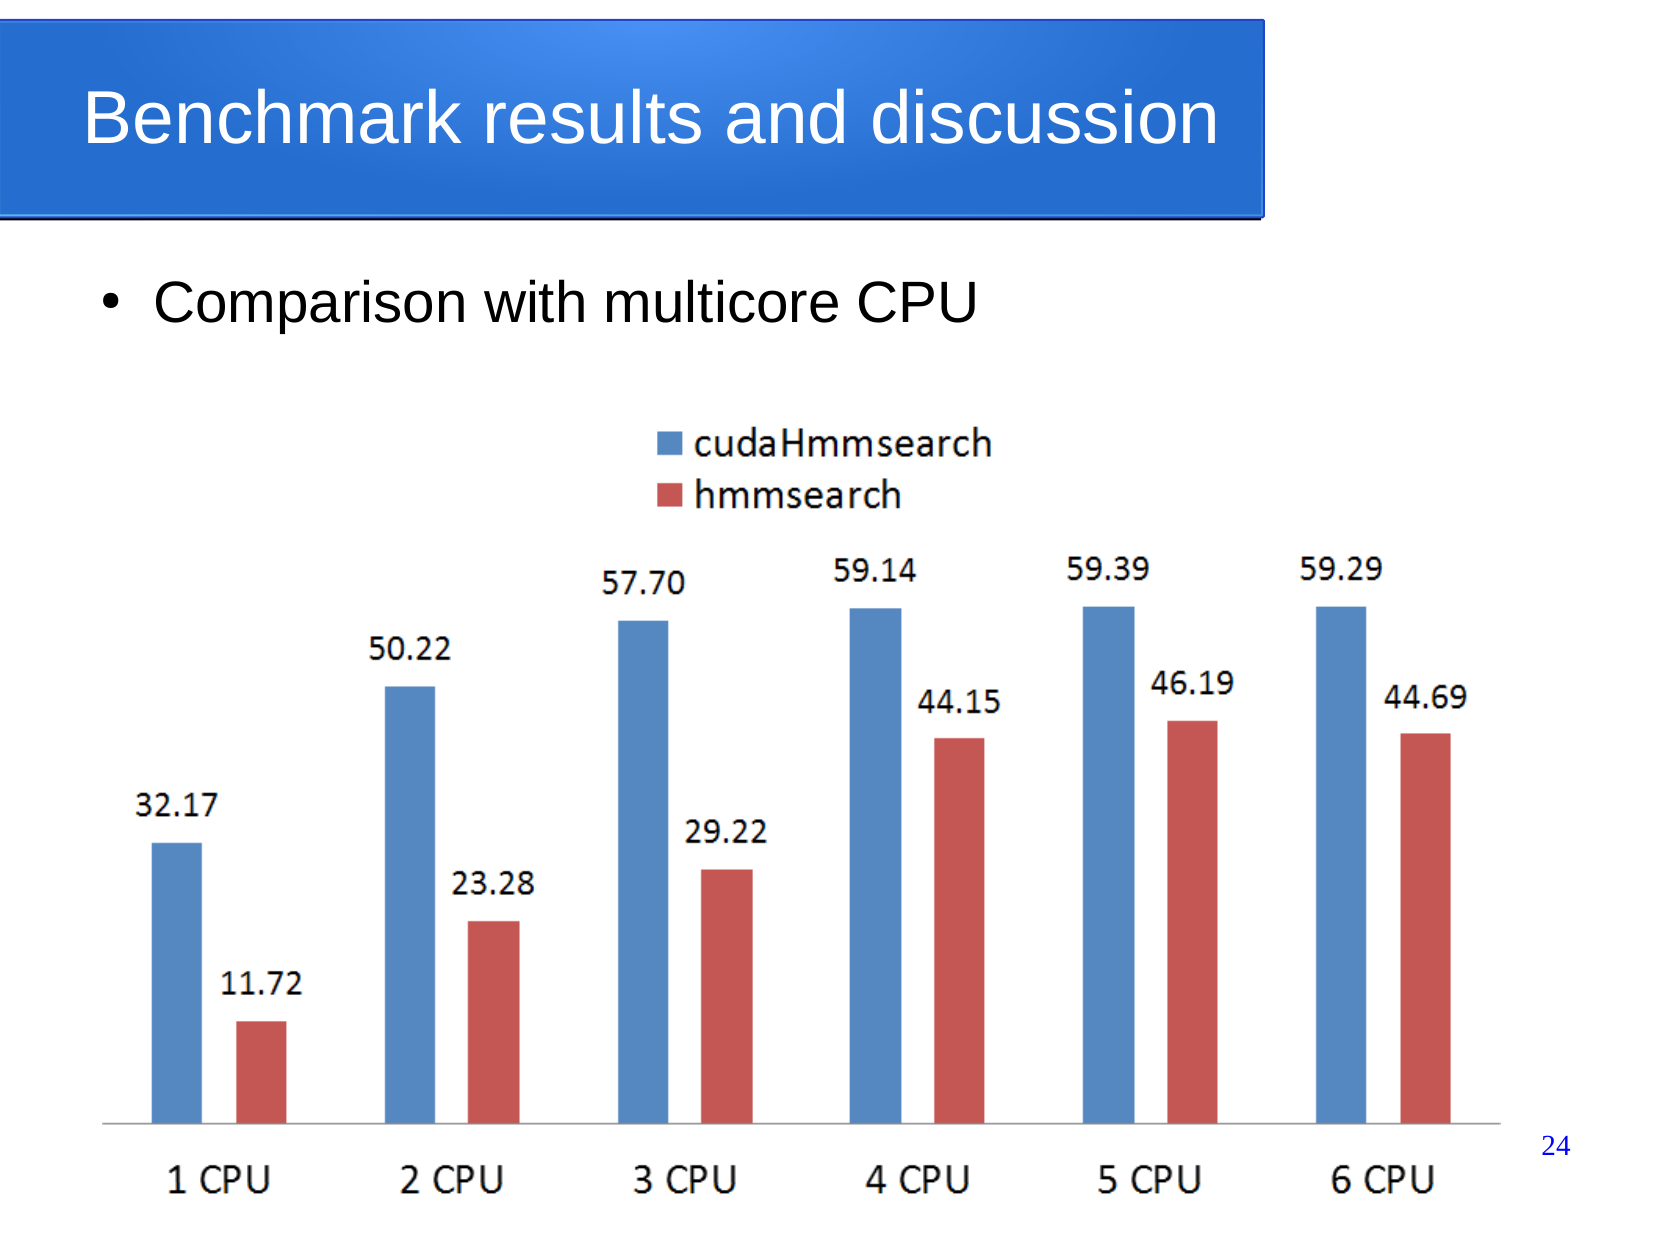

# Benchmark results and discussion
Comparison with multicore CPU
24